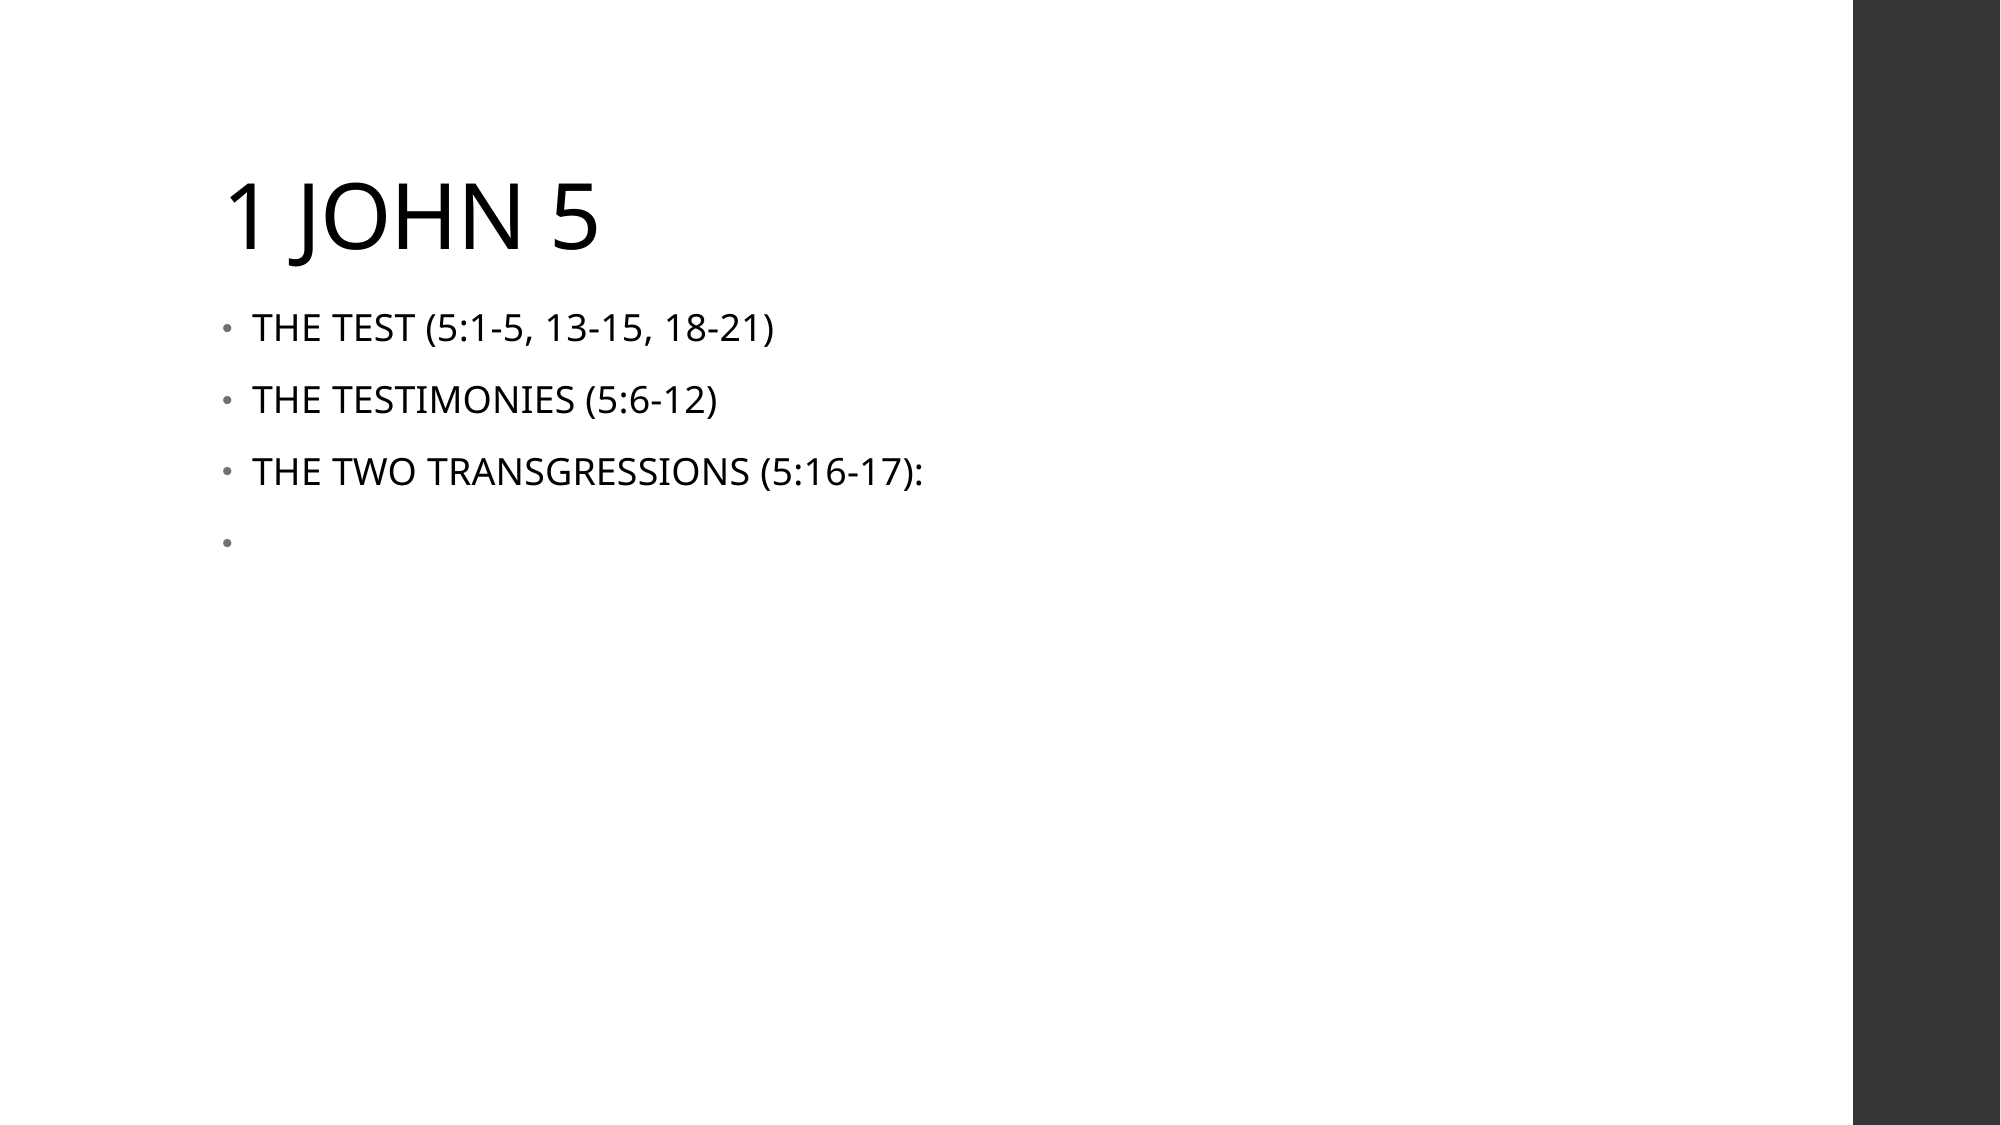

# 1 JOHN 5
THE TEST (5:1-5, 13-15, 18-21)
THE TESTIMONIES (5:6-12)
THE TWO TRANSGRESSIONS (5:16-17):